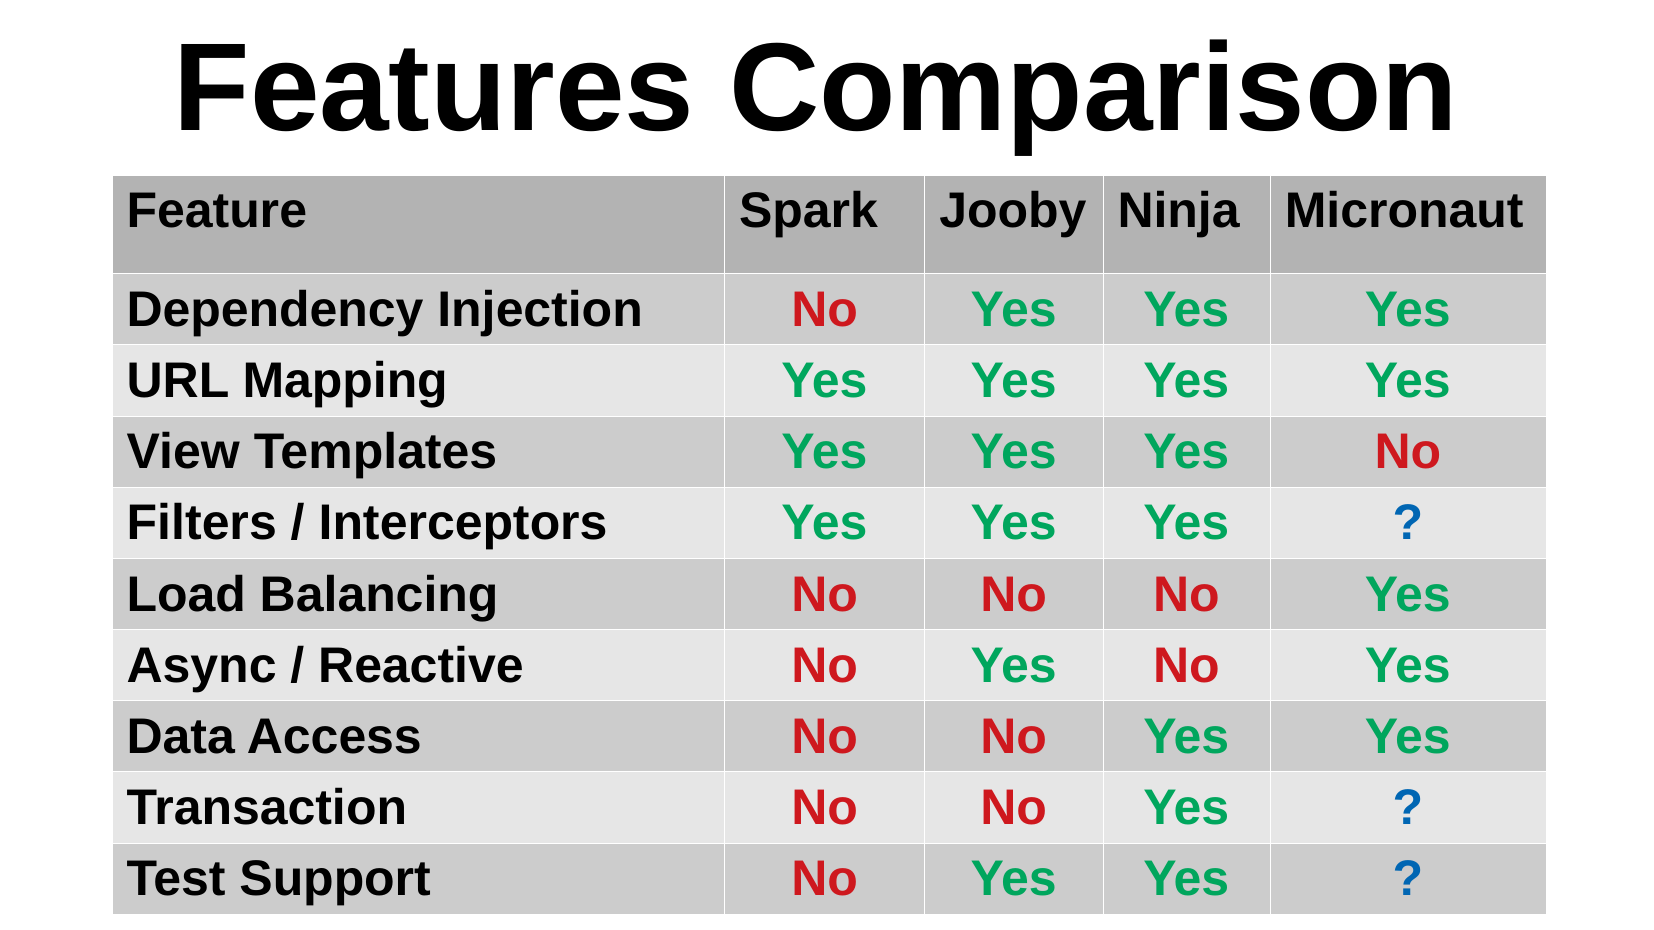

# Features Comparison
| Feature | Spark | Jooby | Ninja | Micronaut |
| --- | --- | --- | --- | --- |
| Dependency Injection | No | Yes | Yes | Yes |
| URL Mapping | Yes | Yes | Yes | Yes |
| View Templates | Yes | Yes | Yes | No |
| Filters / Interceptors | Yes | Yes | Yes | ? |
| Load Balancing | No | No | No | Yes |
| Async / Reactive | No | Yes | No | Yes |
| Data Access | No | No | Yes | Yes |
| Transaction | No | No | Yes | ? |
| Test Support | No | Yes | Yes | ? |